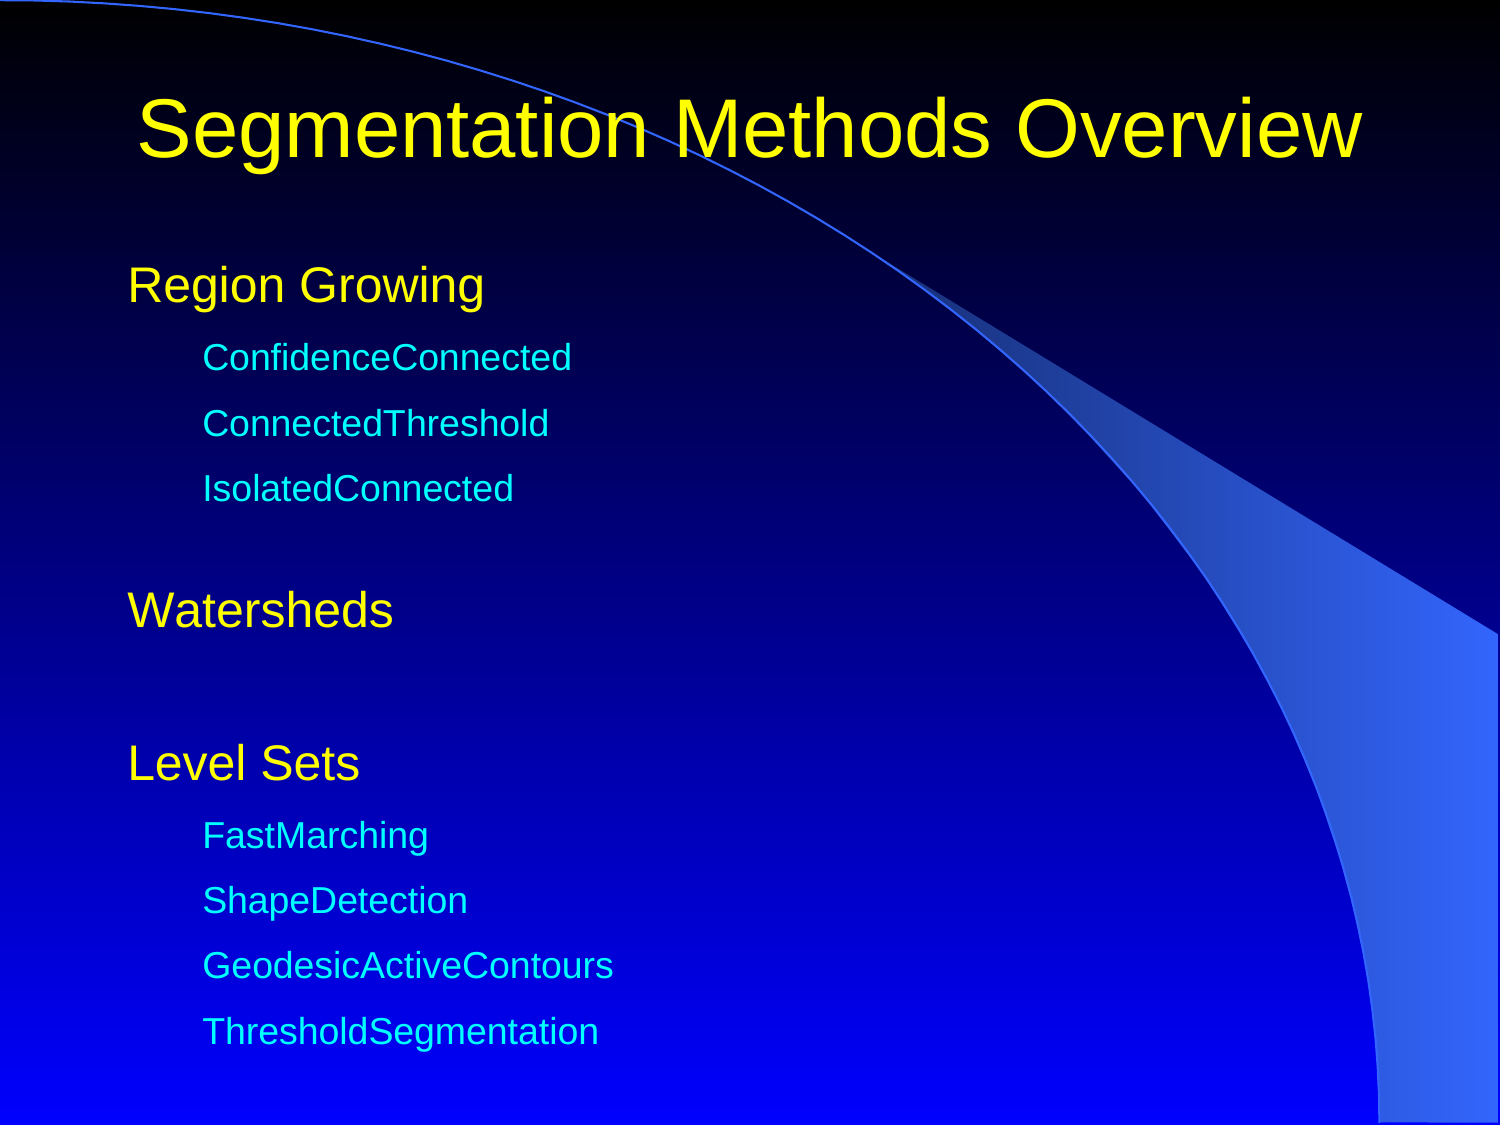

# Segmentation Methods Overview
Region Growing
ConfidenceConnected
ConnectedThreshold
IsolatedConnected
Watersheds
Level Sets
FastMarching
ShapeDetection
GeodesicActiveContours
ThresholdSegmentation